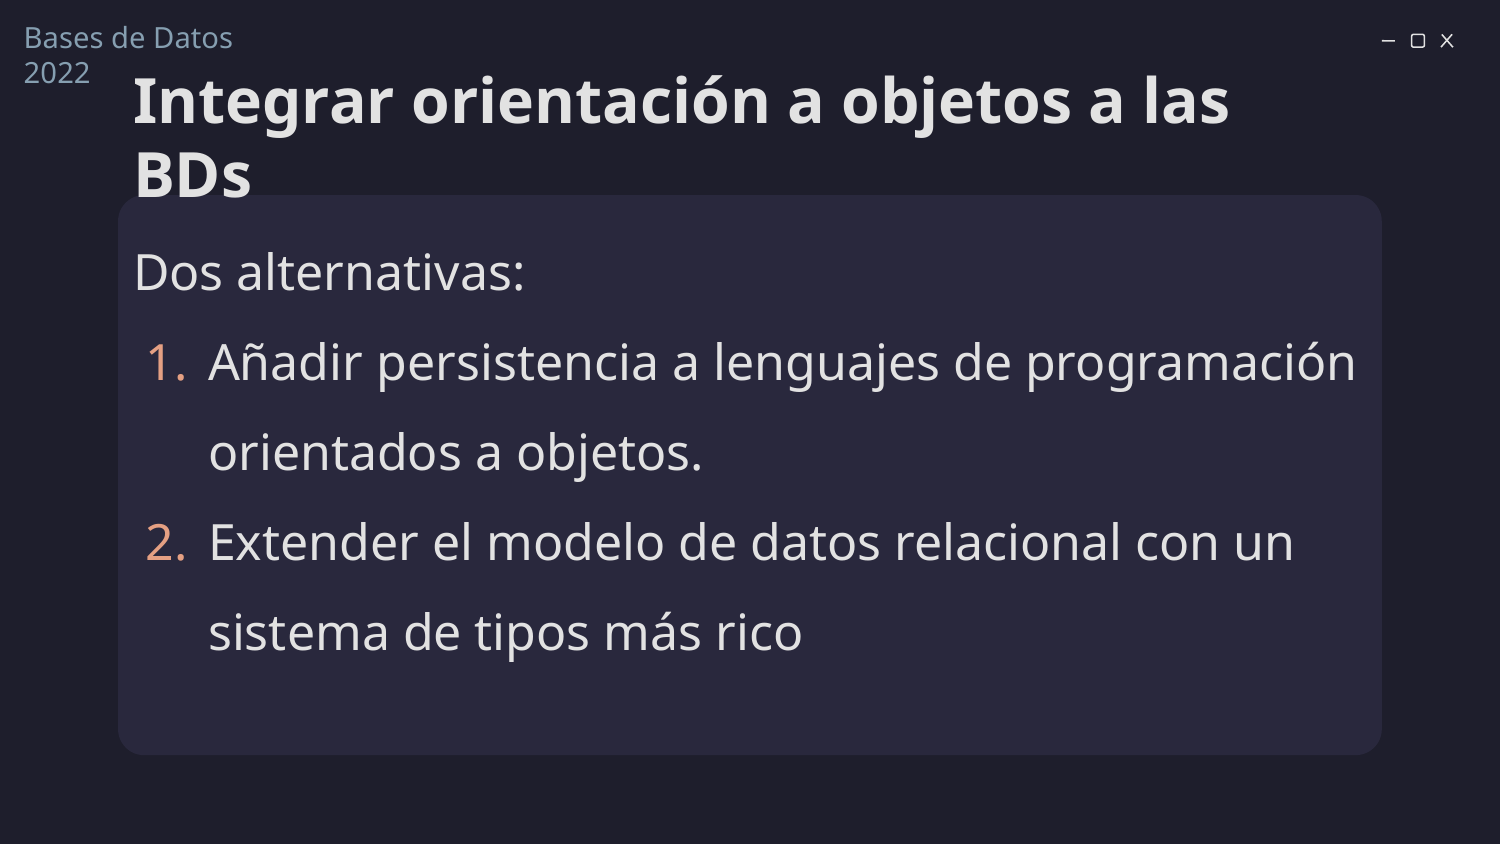

# Integrar orientación a objetos a las BDs
Dos alternativas:
Añadir persistencia a lenguajes de programación orientados a objetos.
Extender el modelo de datos relacional con un sistema de tipos más rico